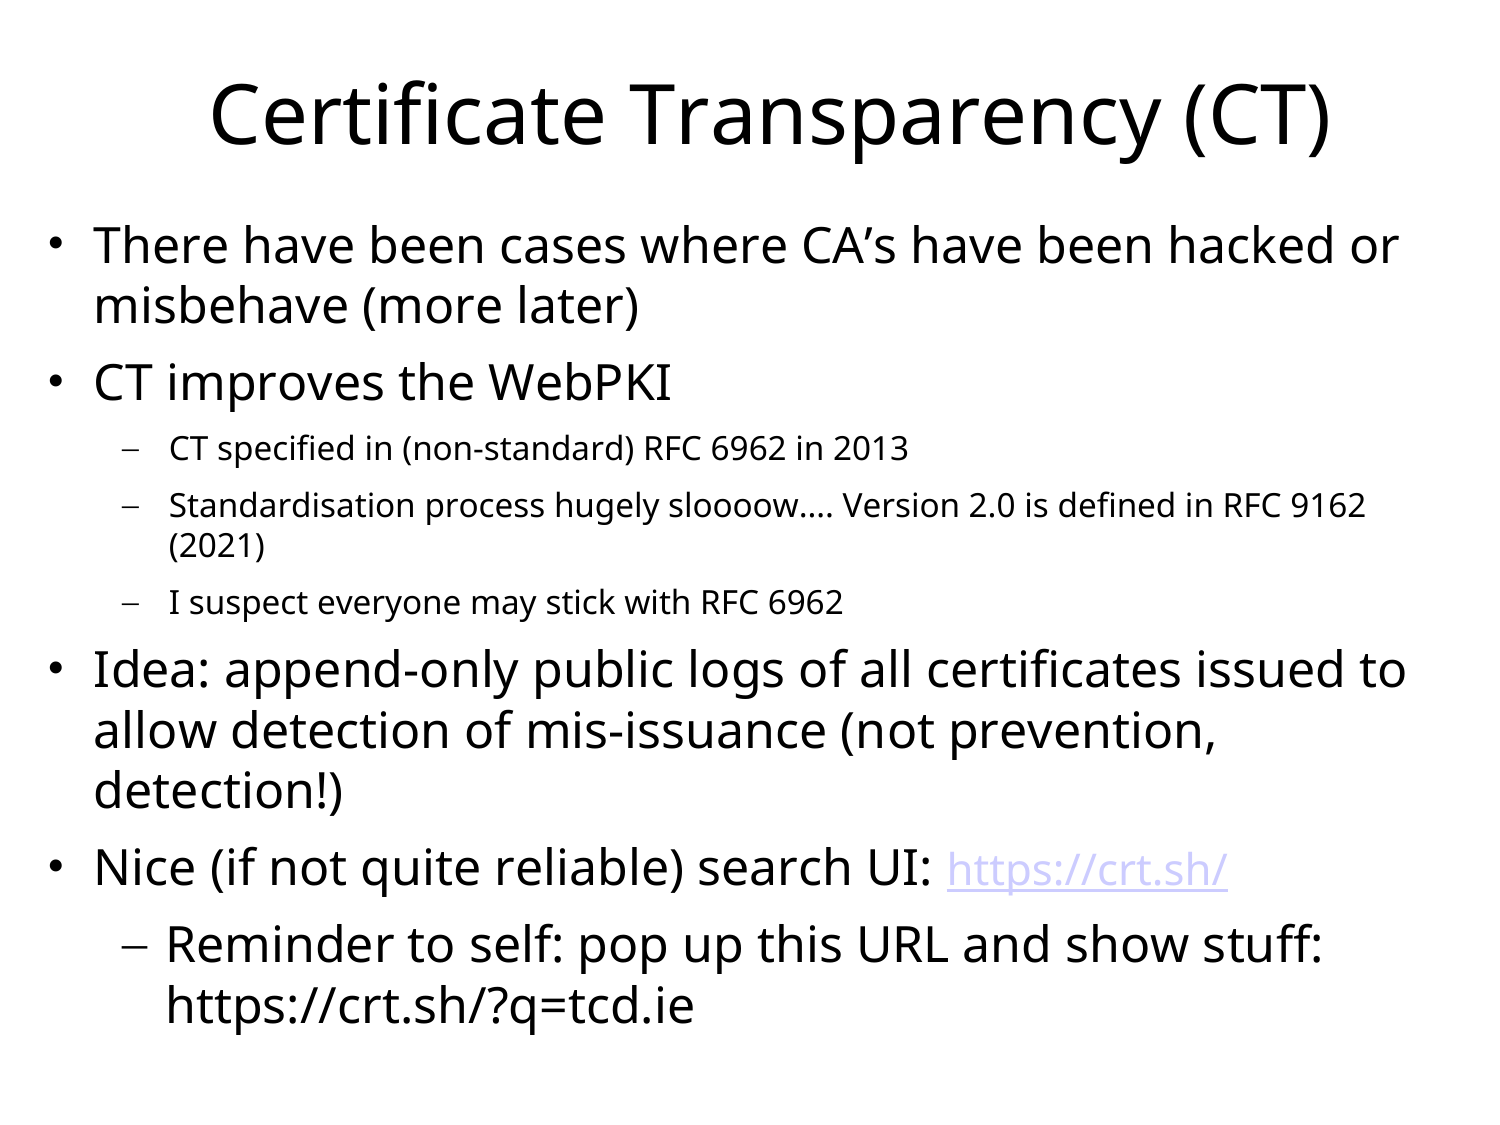

Certificate Transparency (CT)
There have been cases where CA’s have been hacked or misbehave (more later)
CT improves the WebPKI
CT specified in (non-standard) RFC 6962 in 2013
Standardisation process hugely sloooow…. Version 2.0 is defined in RFC 9162 (2021)
I suspect everyone may stick with RFC 6962
Idea: append-only public logs of all certificates issued to allow detection of mis-issuance (not prevention, detection!)
Nice (if not quite reliable) search UI: https://crt.sh/
Reminder to self: pop up this URL and show stuff: https://crt.sh/?q=tcd.ie